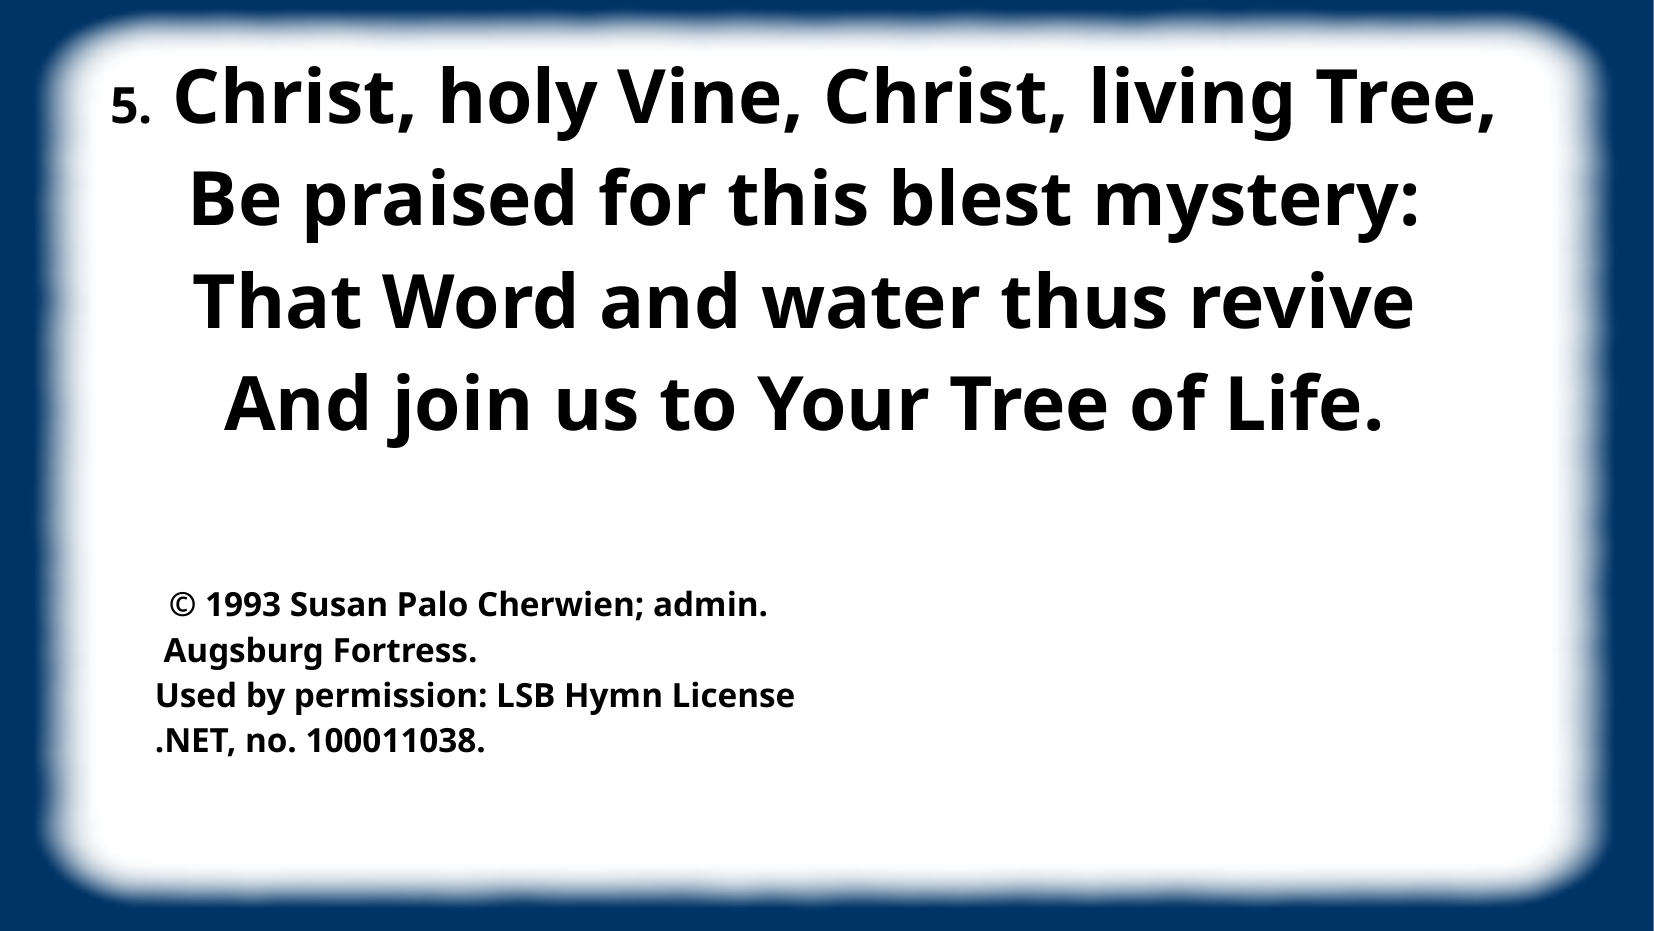

5. Christ, holy Vine, Christ, living Tree,
Be praised for this blest mystery:
That Word and water thus revive
And join us to Your Tree of Life.
 © 1993 Susan Palo Cherwien; admin.
 Augsburg Fortress.
 Used by permission: LSB Hymn License
 .NET, no. 100011038.